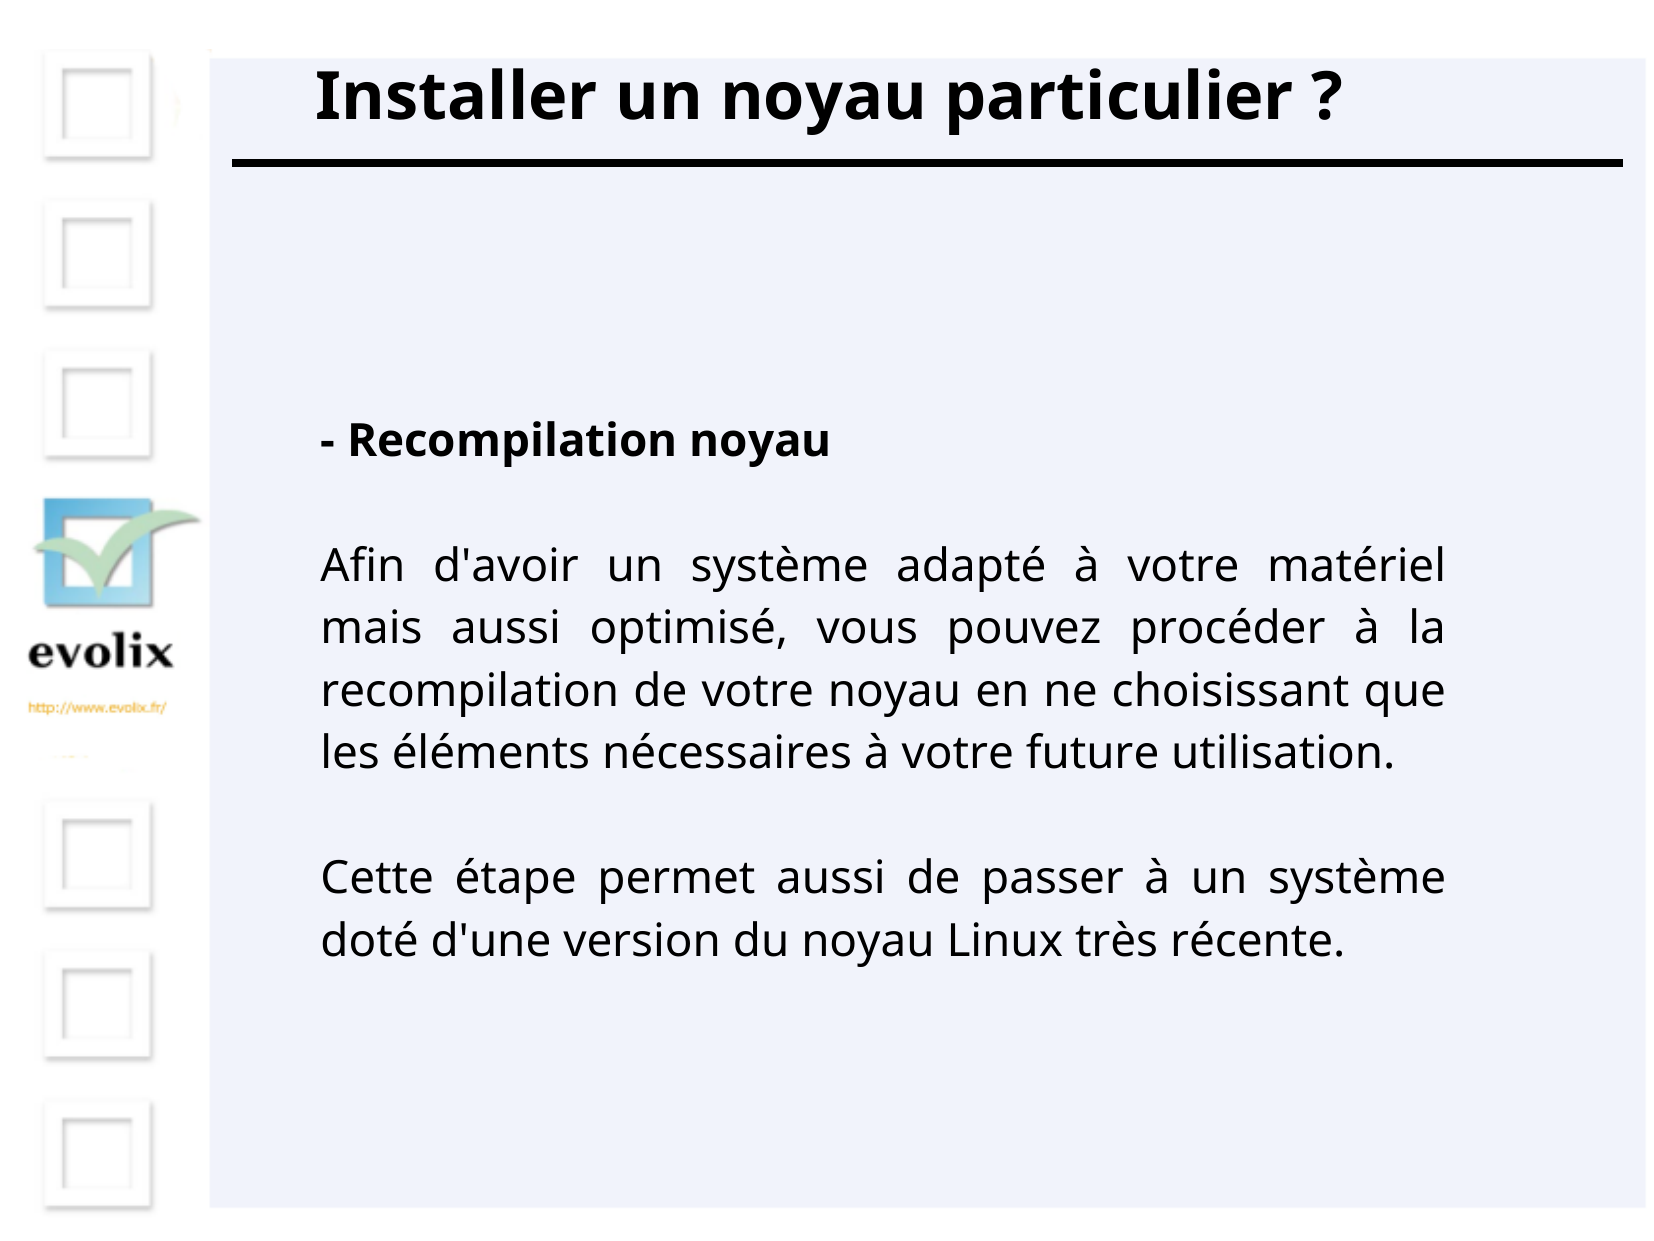

# Installer un noyau particulier ?
- Recompilation noyau
Afin d'avoir un système adapté à votre matériel mais aussi optimisé, vous pouvez procéder à la recompilation de votre noyau en ne choisissant que les éléments nécessaires à votre future utilisation.
Cette étape permet aussi de passer à un système doté d'une version du noyau Linux très récente.